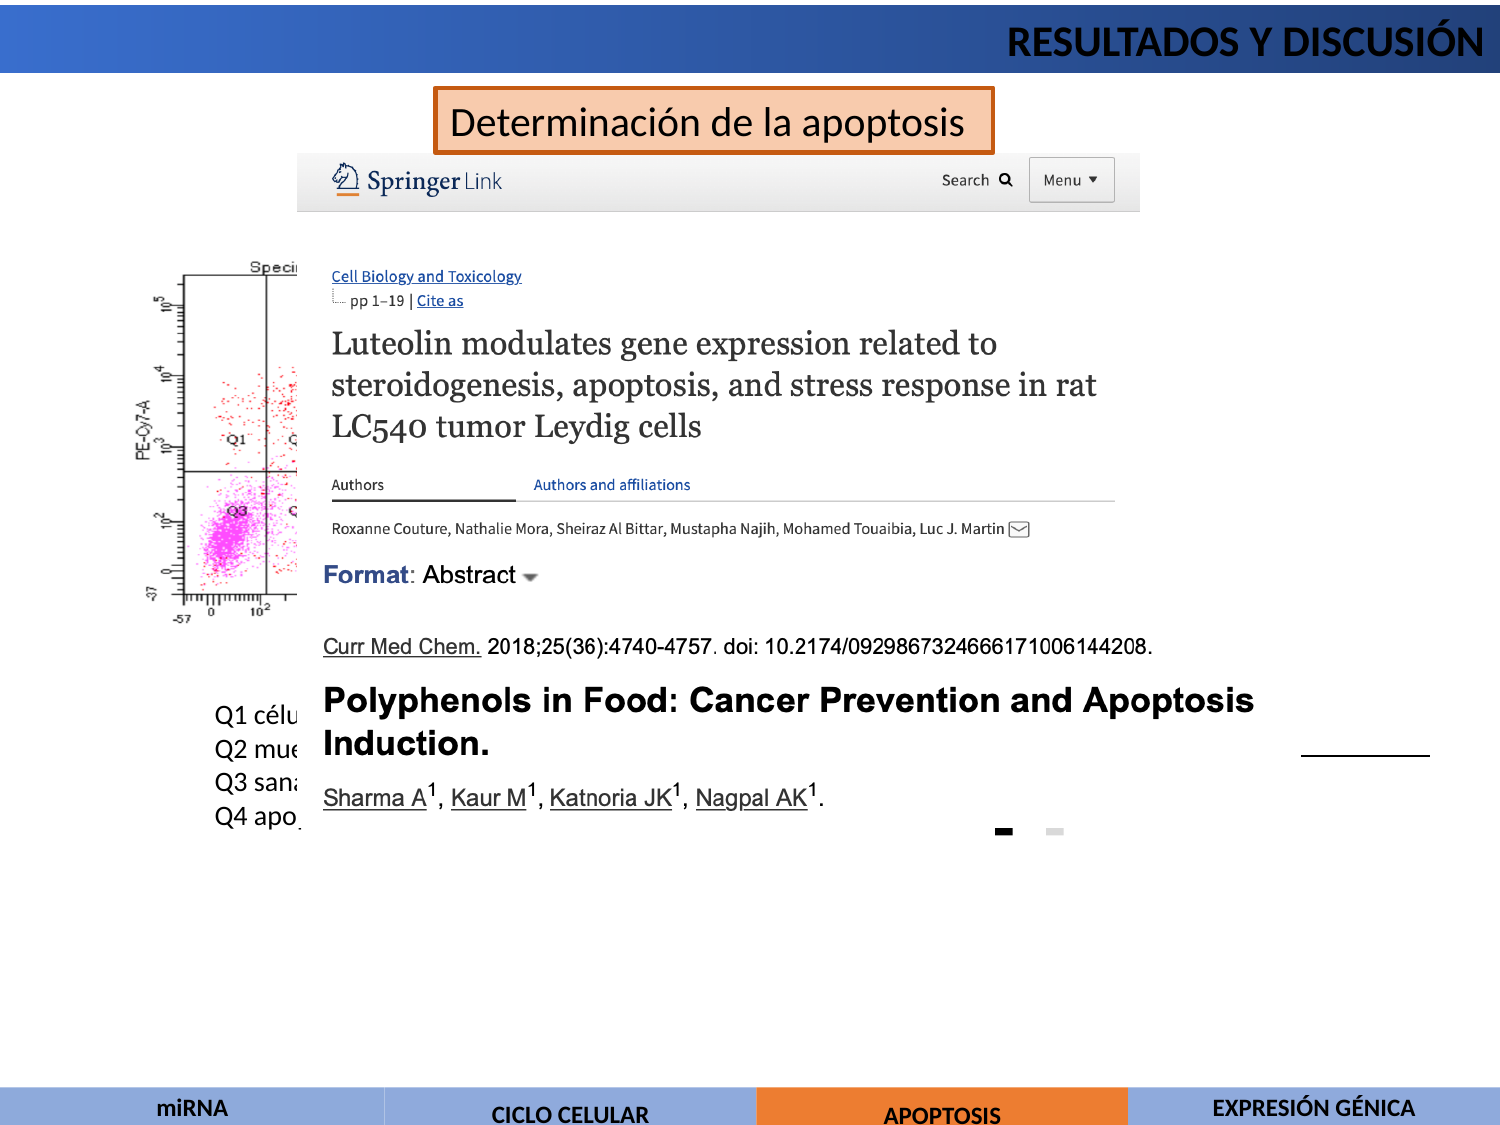

RESULTADOS Y DISCUSIÓN
Determinación de la apoptosis
### Chart
| Category | | |
|---|---|---|
Q1 células necróticas Q2 muertas
Q3 sanas
Q4 apoptóticas.
miRNA
CICLO CELULAR
APOPTOSIS
EXPRESIÓN GÉNICA